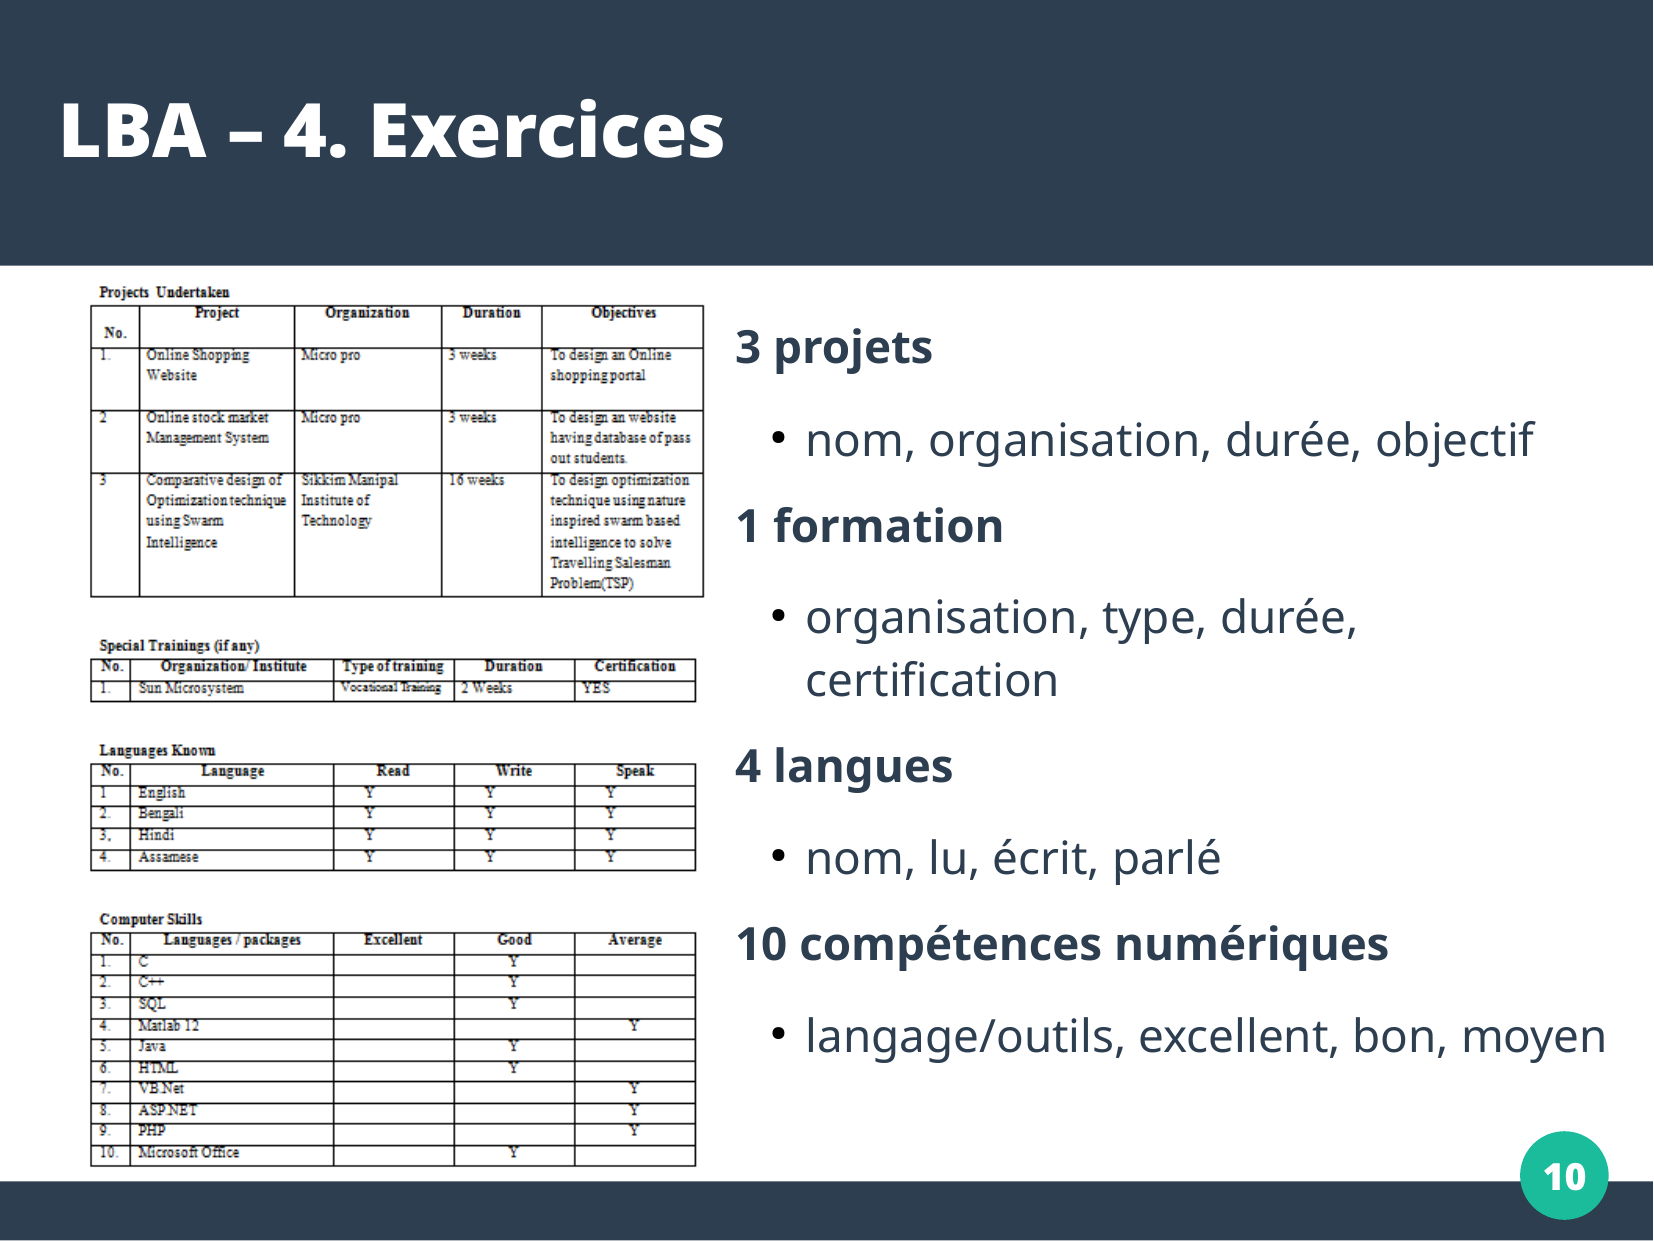

# LBA – 4. Exercices
3 projets
nom, organisation, durée, objectif
1 formation
organisation, type, durée, certification
4 langues
nom, lu, écrit, parlé
10 compétences numériques
langage/outils, excellent, bon, moyen
10